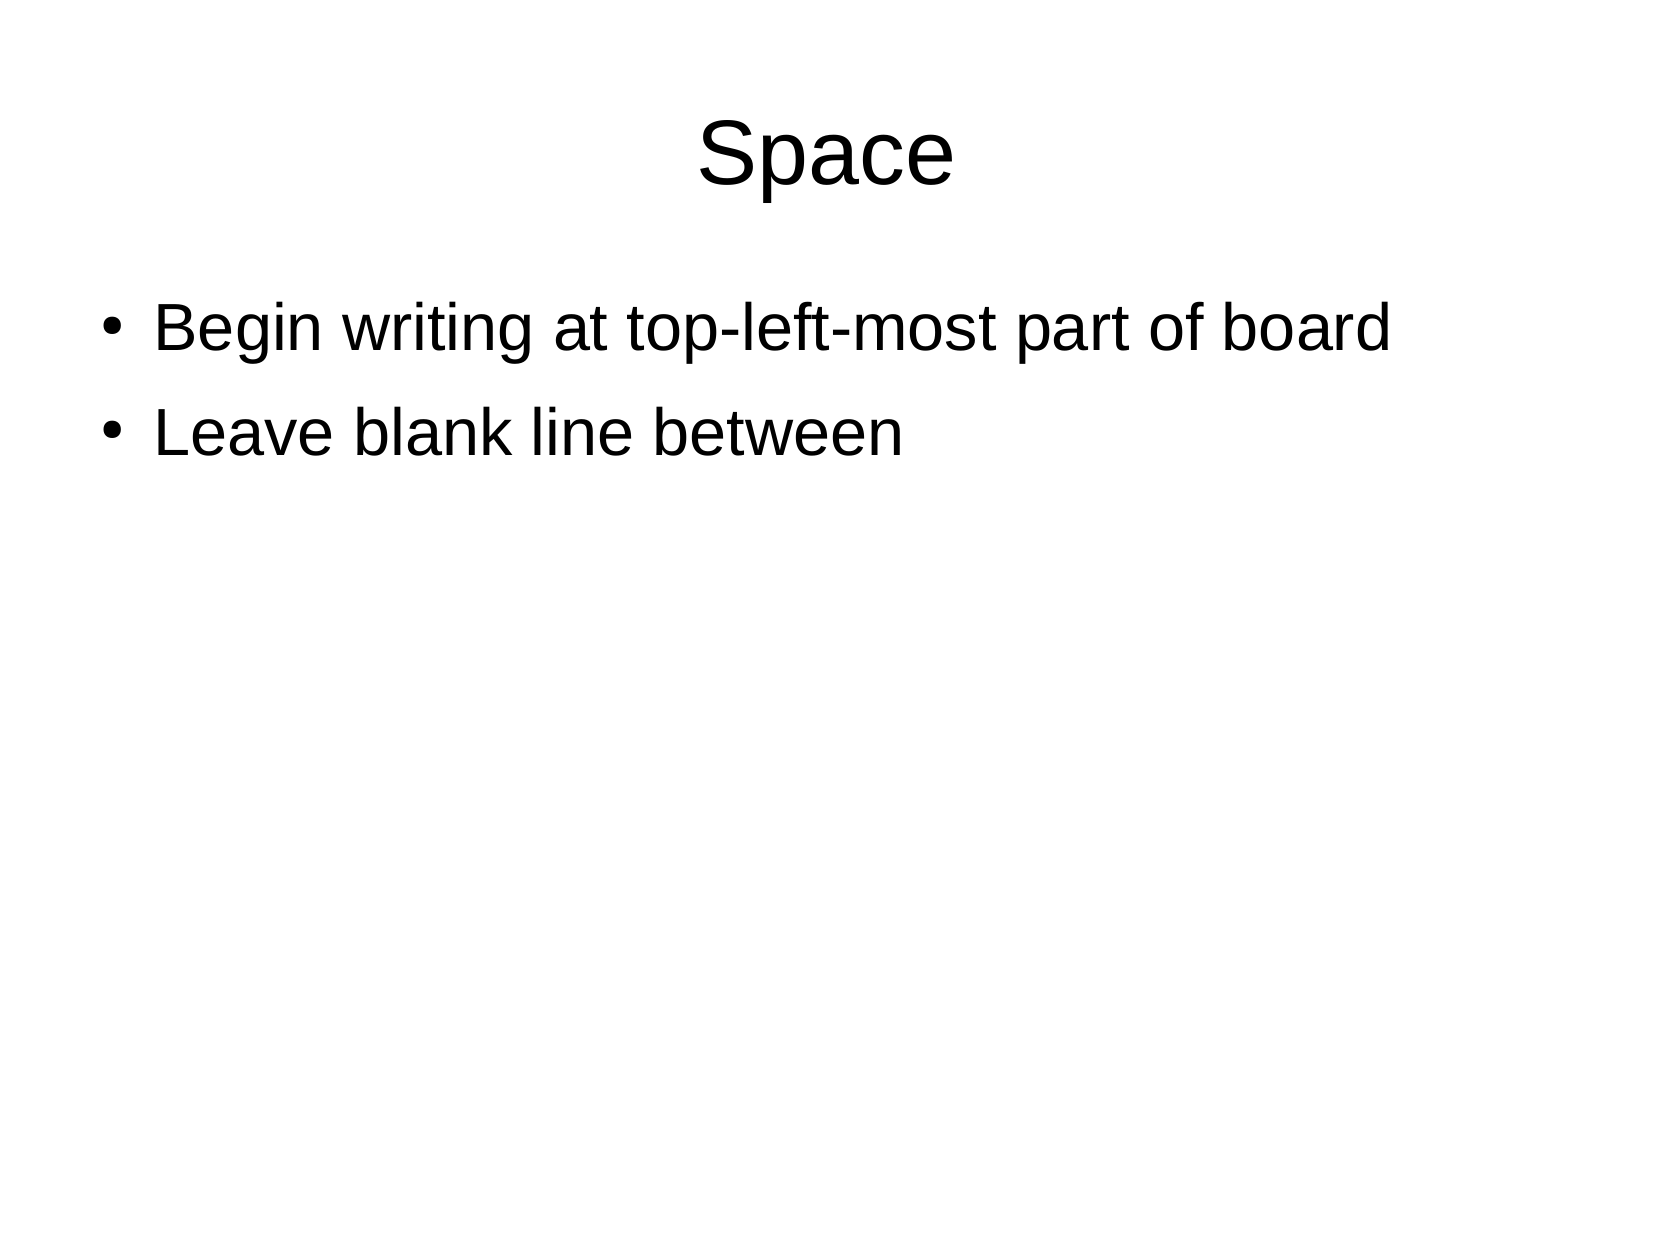

# Space
Begin writing at top-left-most part of board
Leave blank line between